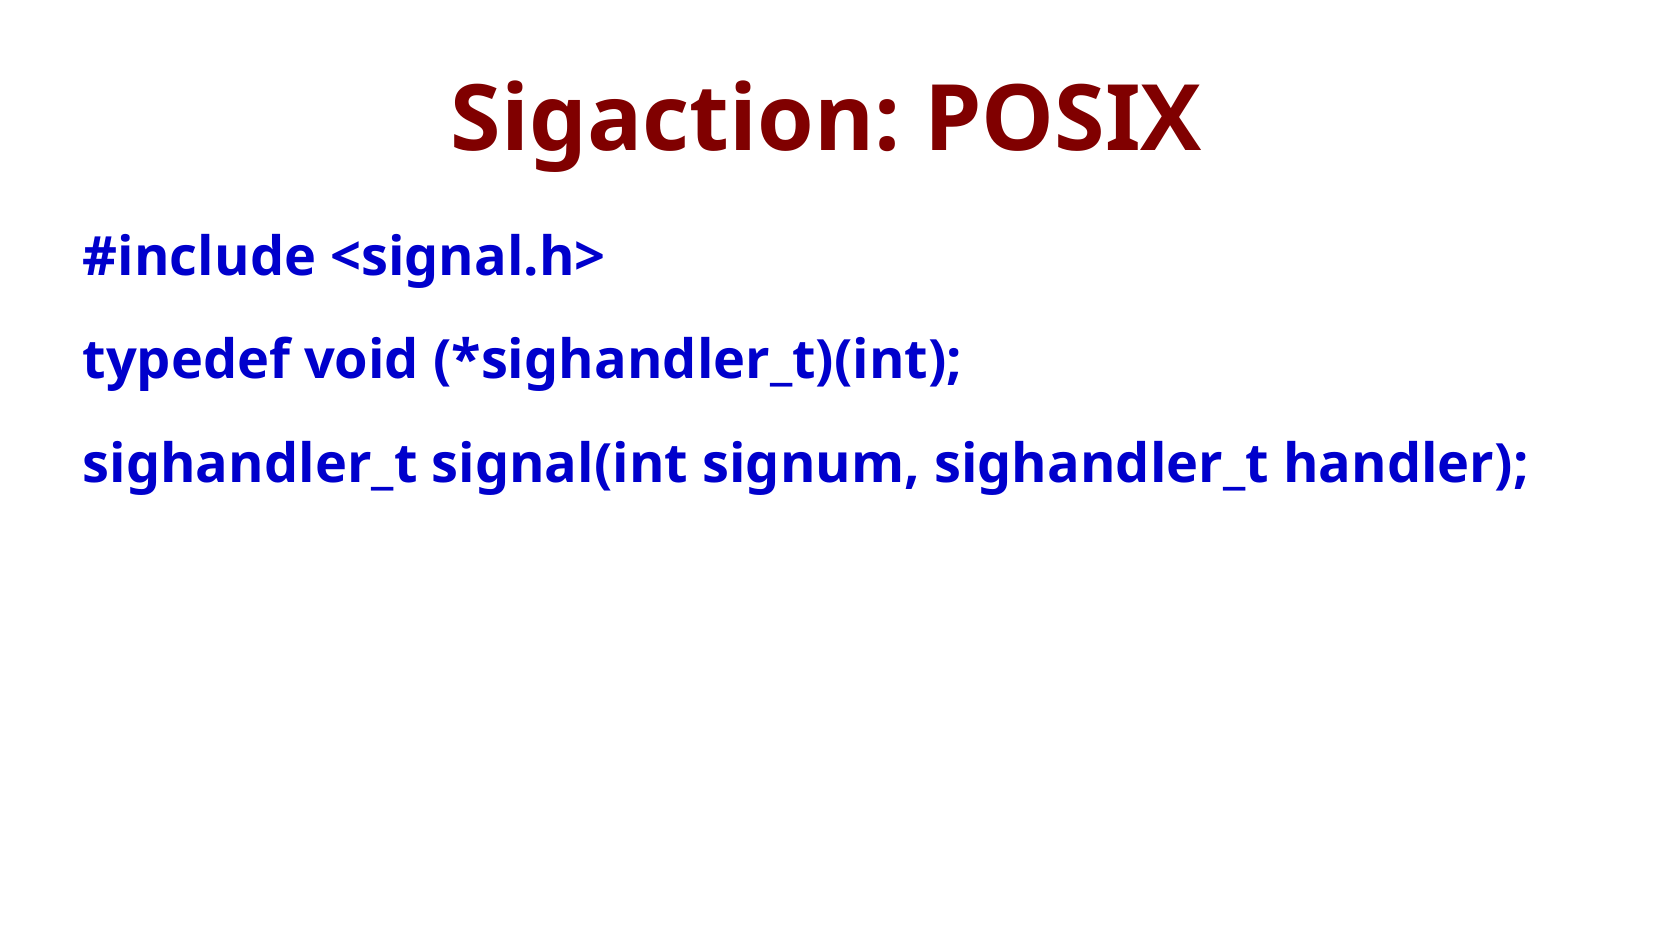

# Sigaction: POSIX
#include <signal.h>
typedef void (*sighandler_t)(int);
sighandler_t signal(int signum, sighandler_t handler);